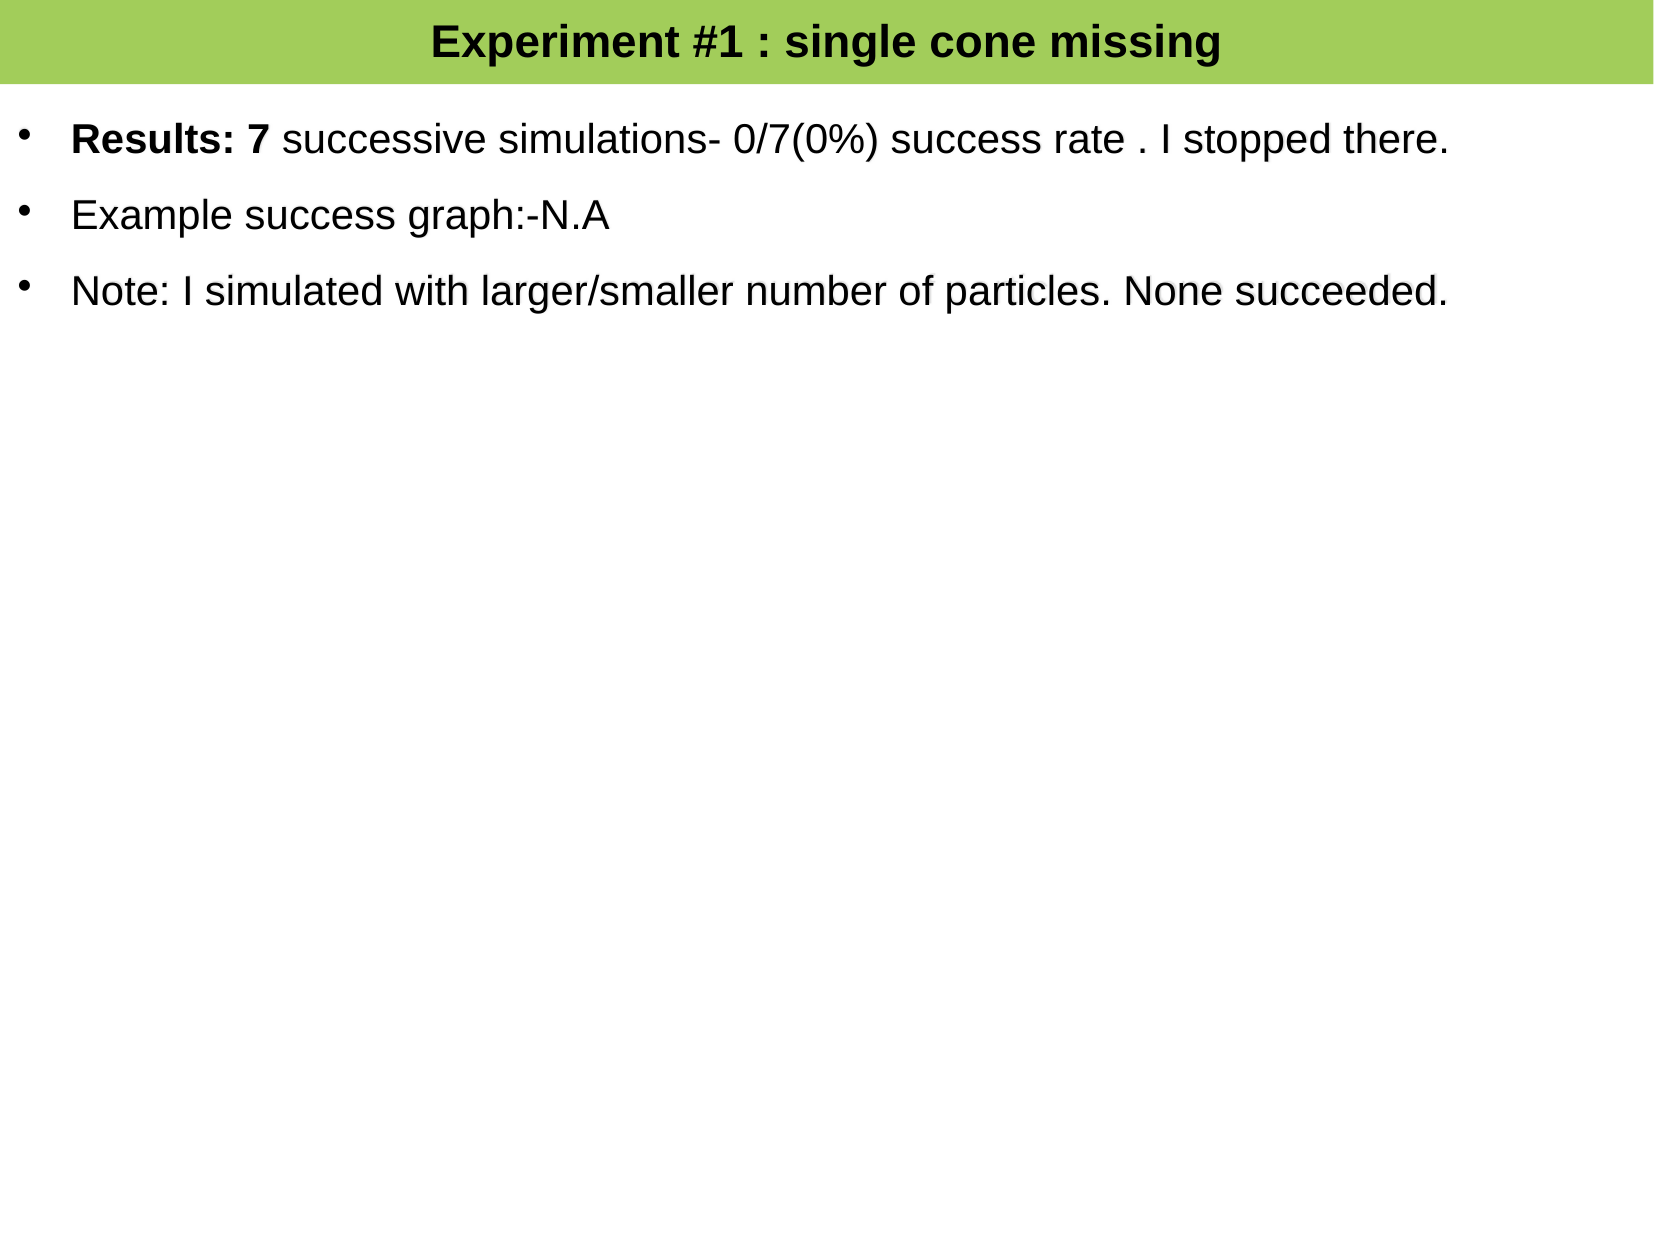

# Experiment #1 : single cone missing
Results: 7 successive simulations- 0/7(0%) success rate . I stopped there.
Example success graph:-N.A
Note: I simulated with larger/smaller number of particles. None succeeded.